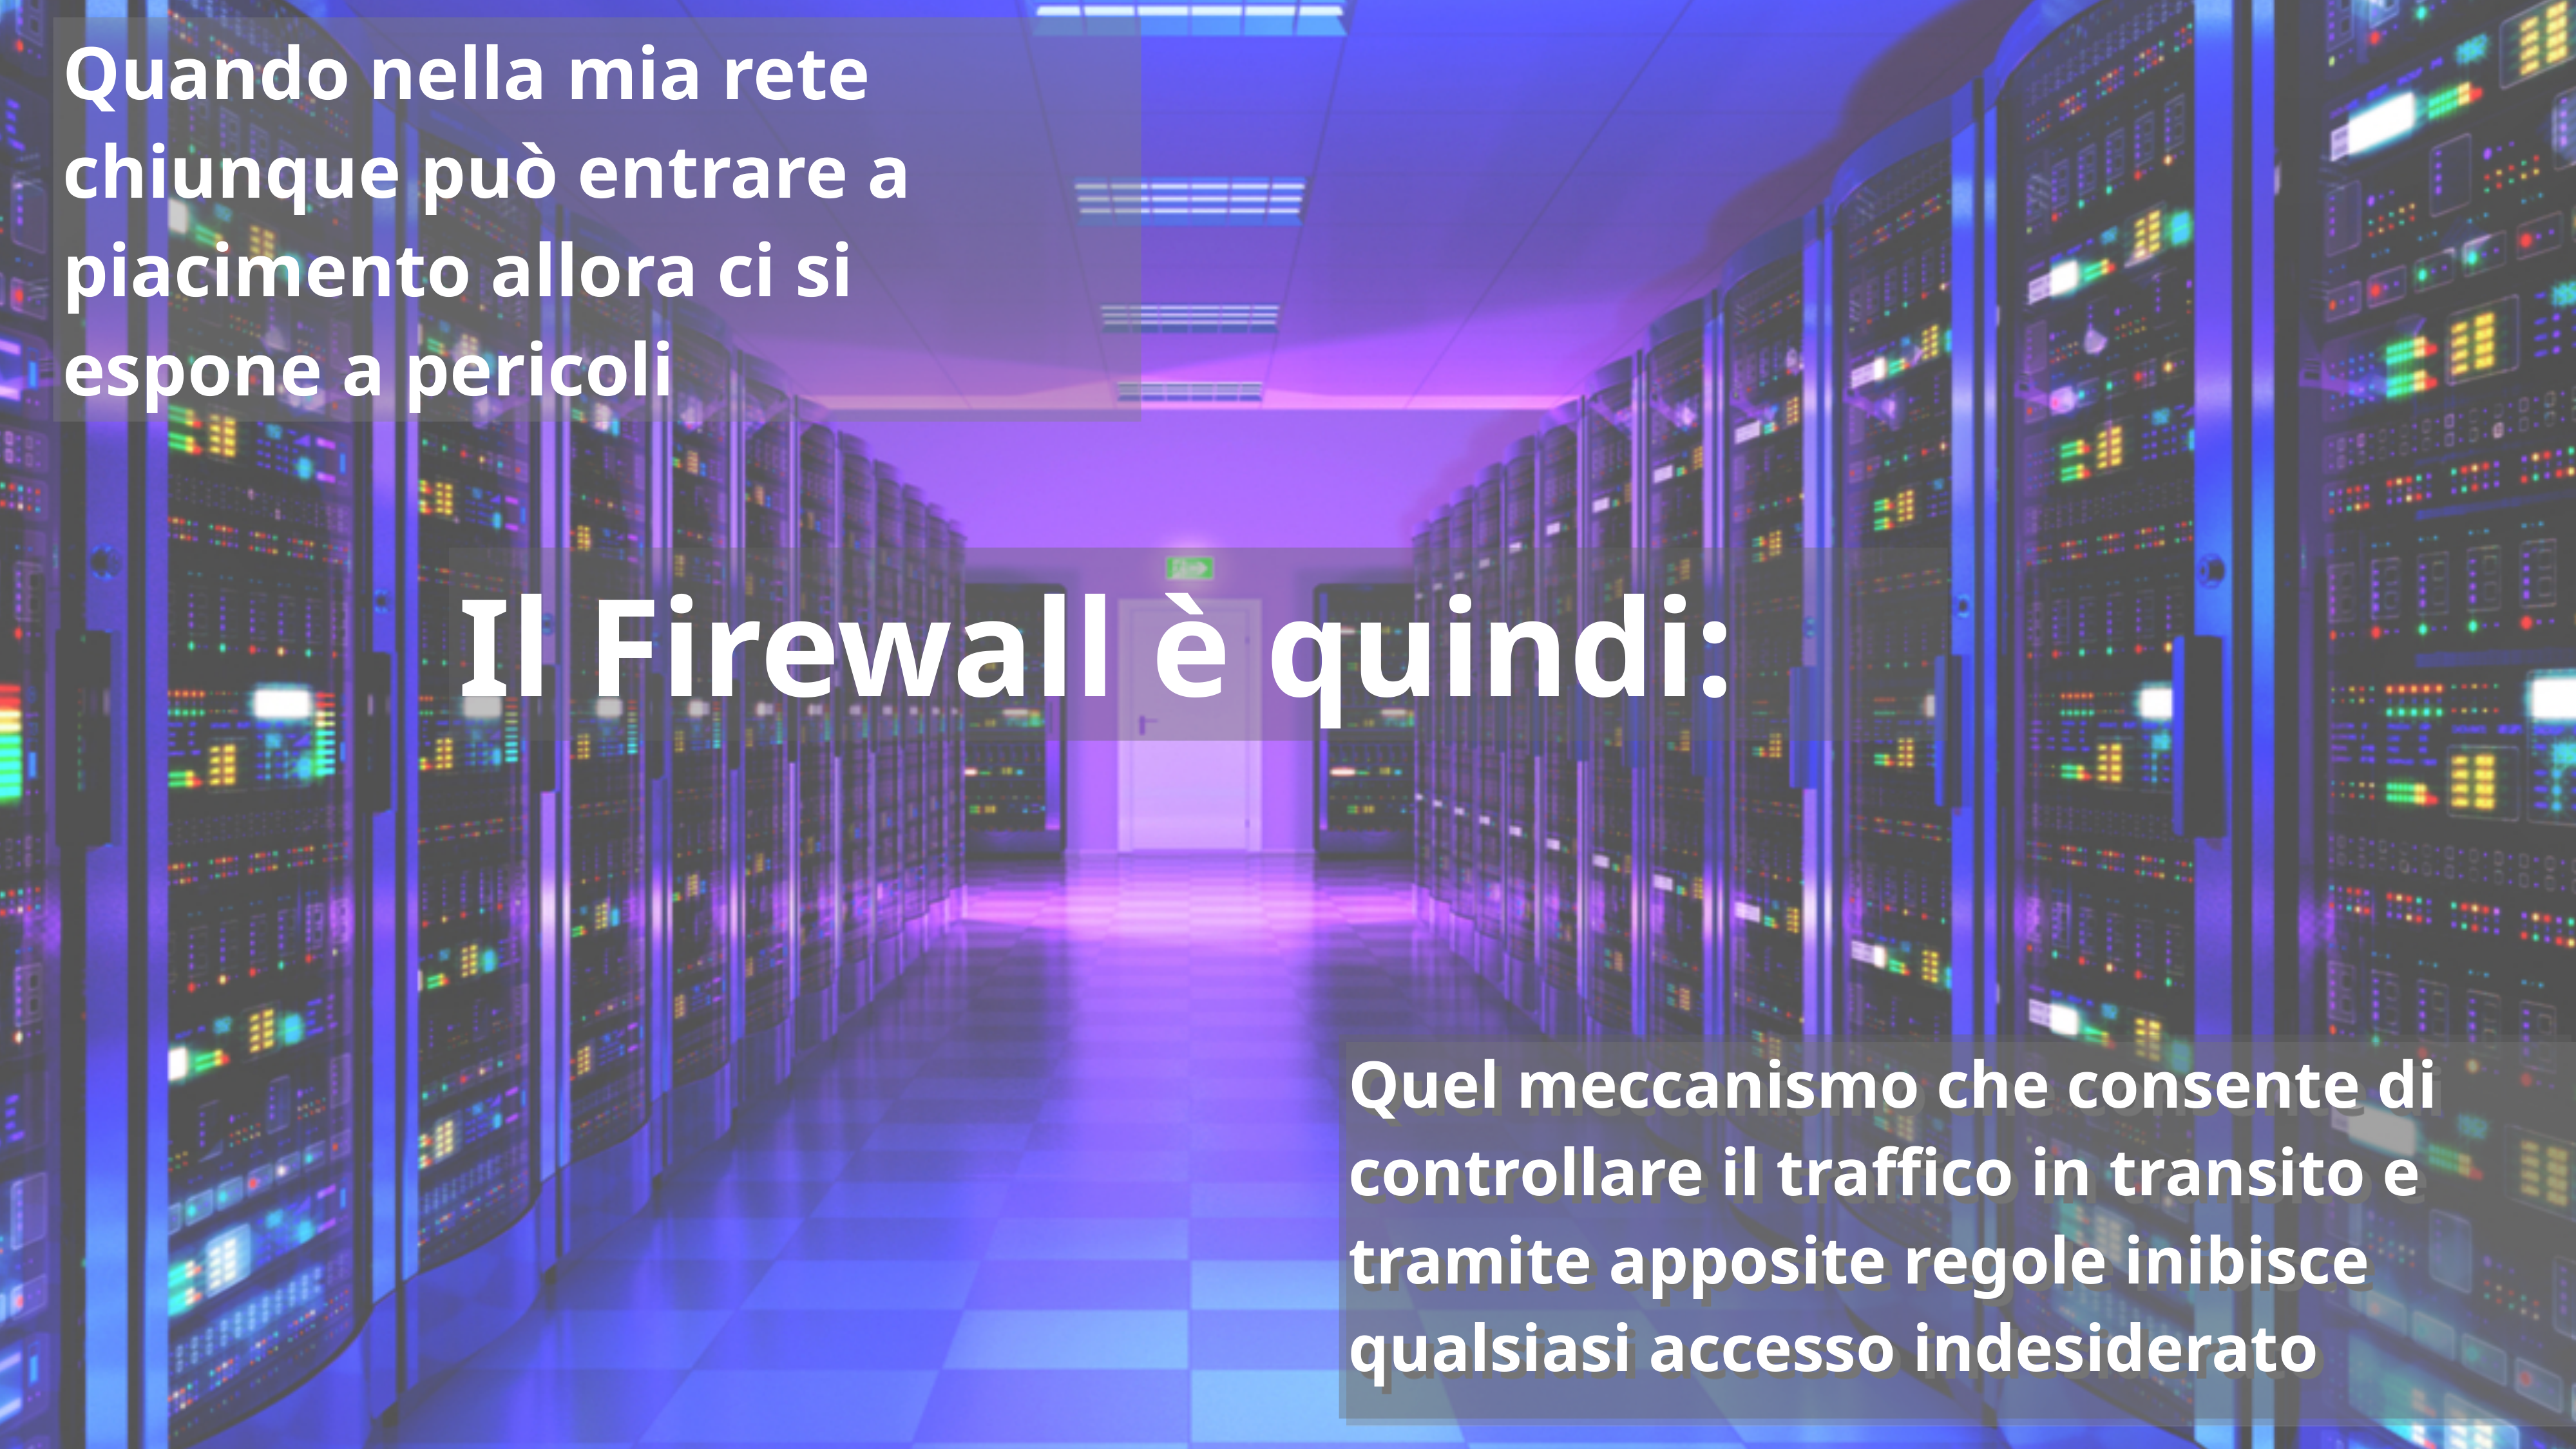

Quando nella mia rete chiunque può entrare a piacimento allora ci si espone a pericoli
Il Firewall è quindi:
Quel meccanismo che consente di controllare il traffico in transito e tramite apposite regole inibisce qualsiasi accesso indesiderato